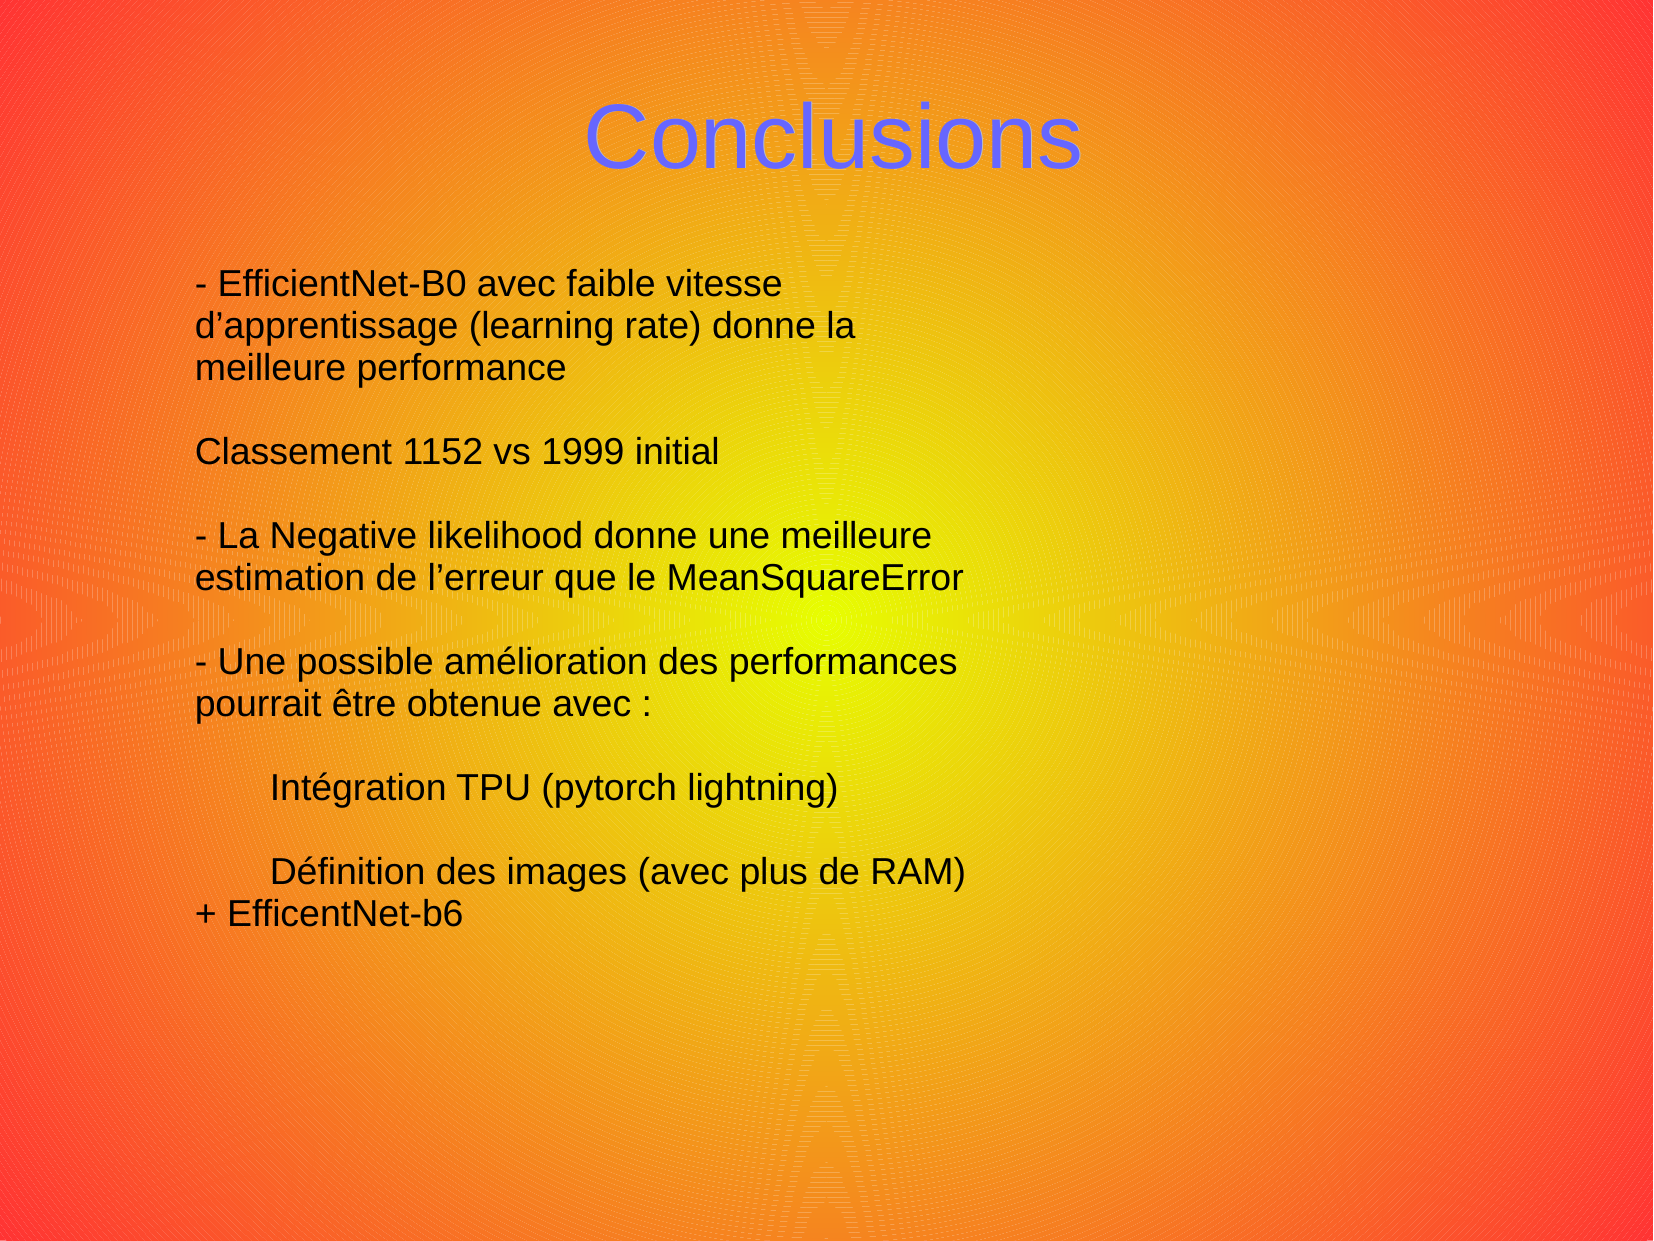

# Conclusions
- EfficientNet-B0 avec faible vitesse d’apprentissage (learning rate) donne la meilleure performance
Classement 1152 vs 1999 initial
- La Negative likelihood donne une meilleure estimation de l’erreur que le MeanSquareError
- Une possible amélioration des performances pourrait être obtenue avec :
	Intégration TPU (pytorch lightning)
	Définition des images (avec plus de RAM) + EfficentNet-b6